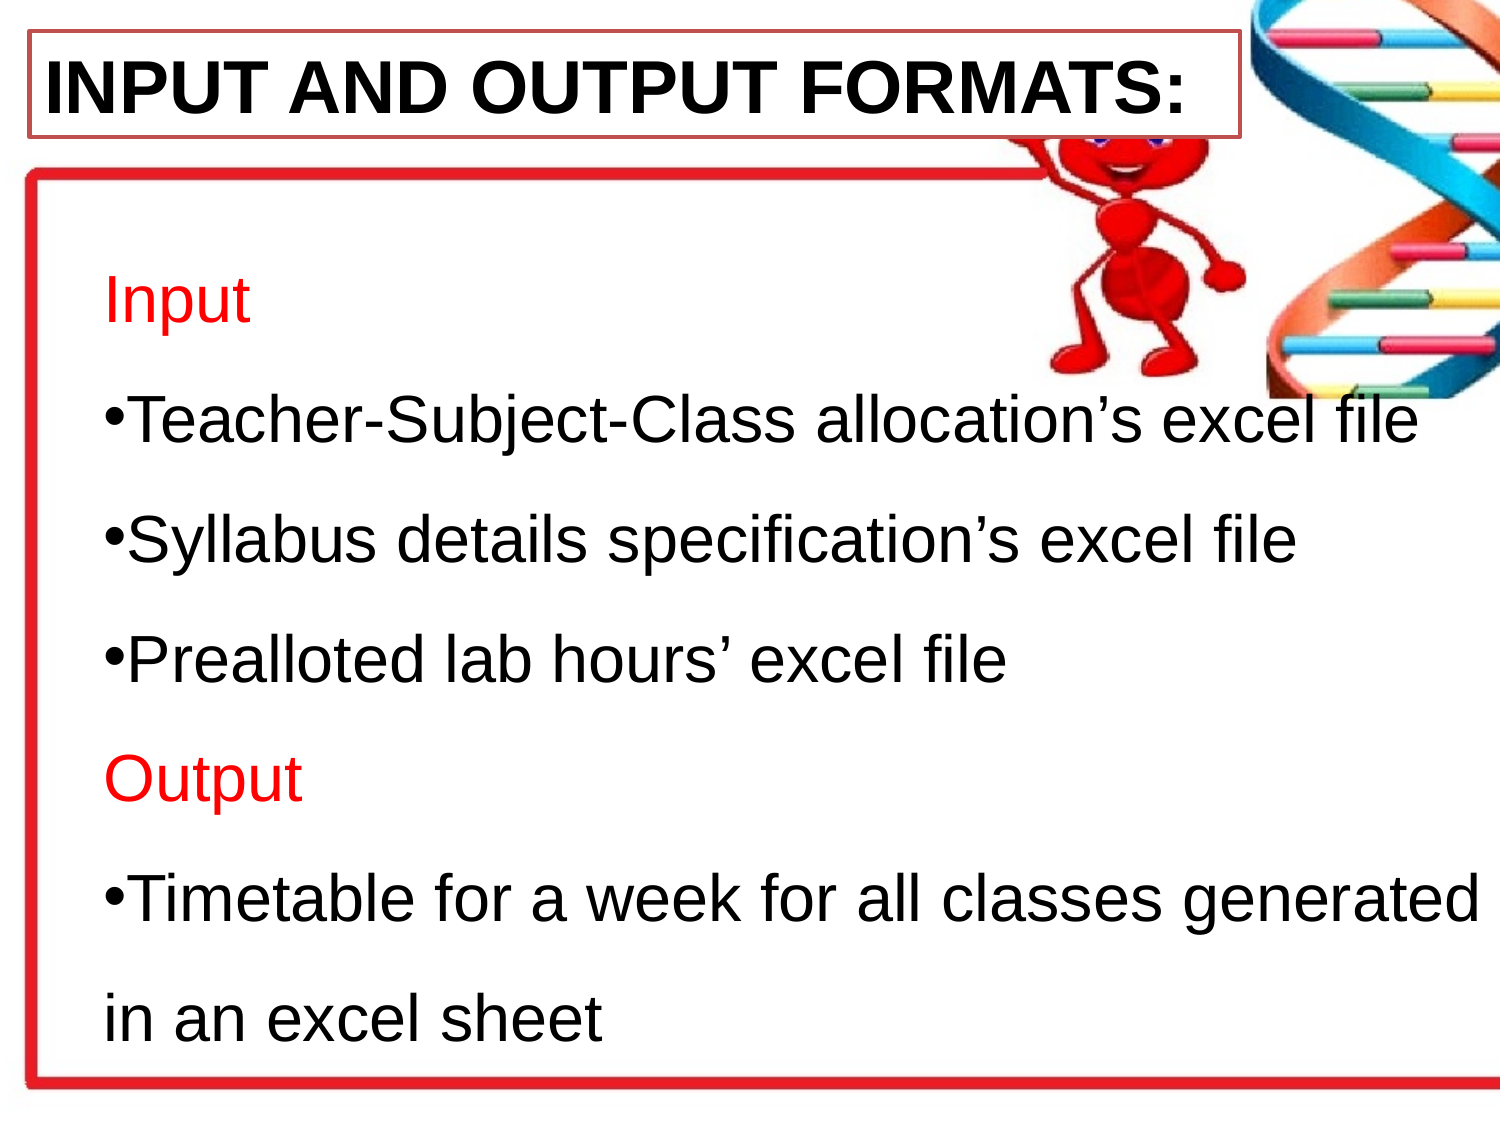

INPUT AND OUTPUT FORMATS:
Input
Teacher-Subject-Class allocation’s excel file
Syllabus details specification’s excel file
Prealloted lab hours’ excel file
Output
Timetable for a week for all classes generated in an excel sheet
#